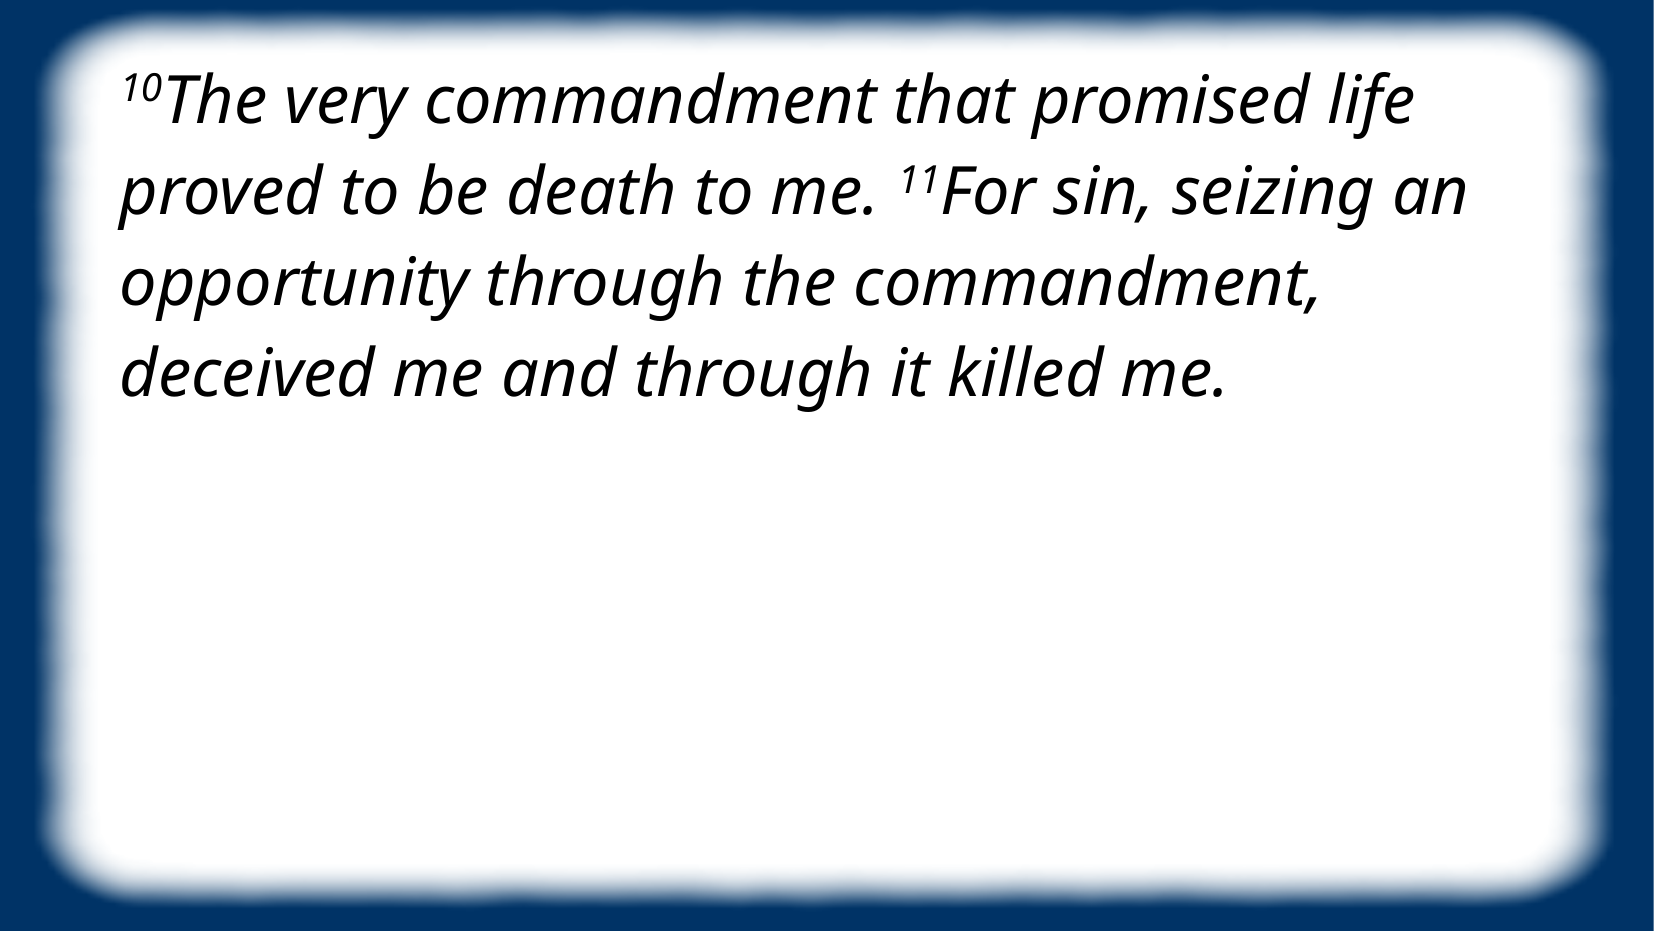

10The very commandment that promised life proved to be death to me. 11For sin, seizing an opportunity through the commandment, deceived me and through it killed me.